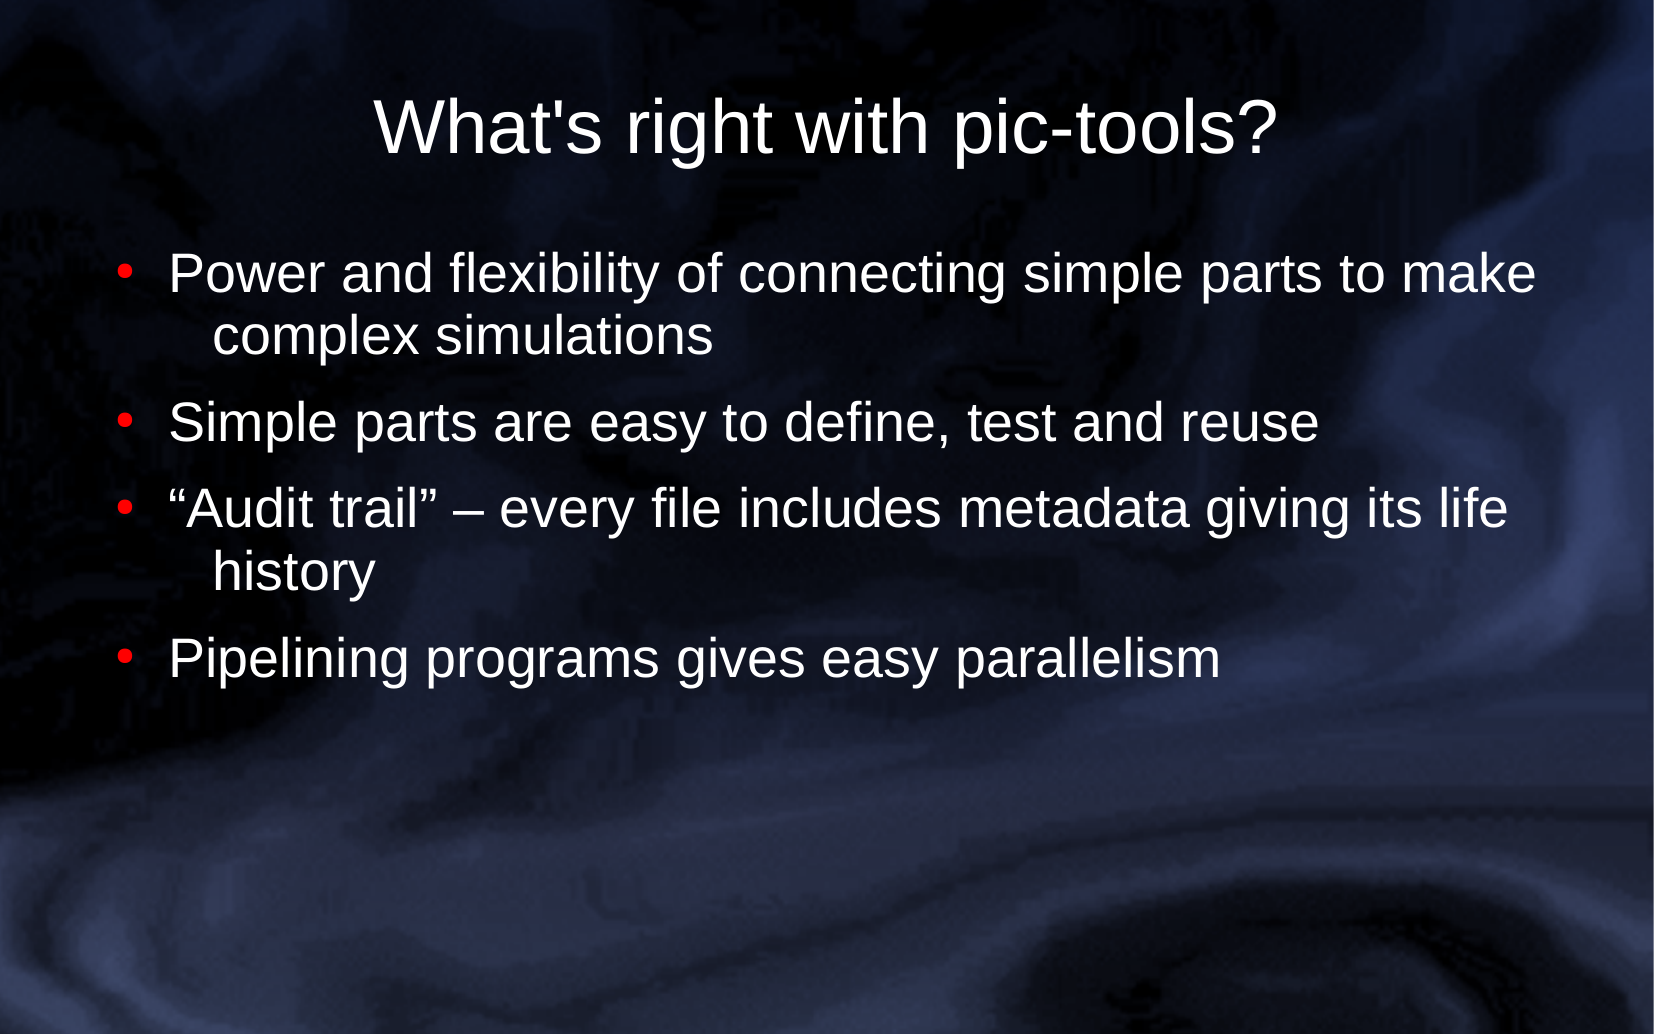

# What's right with pic-tools?
Power and flexibility of connecting simple parts to make complex simulations
Simple parts are easy to define, test and reuse
“Audit trail” – every file includes metadata giving its life history
Pipelining programs gives easy parallelism